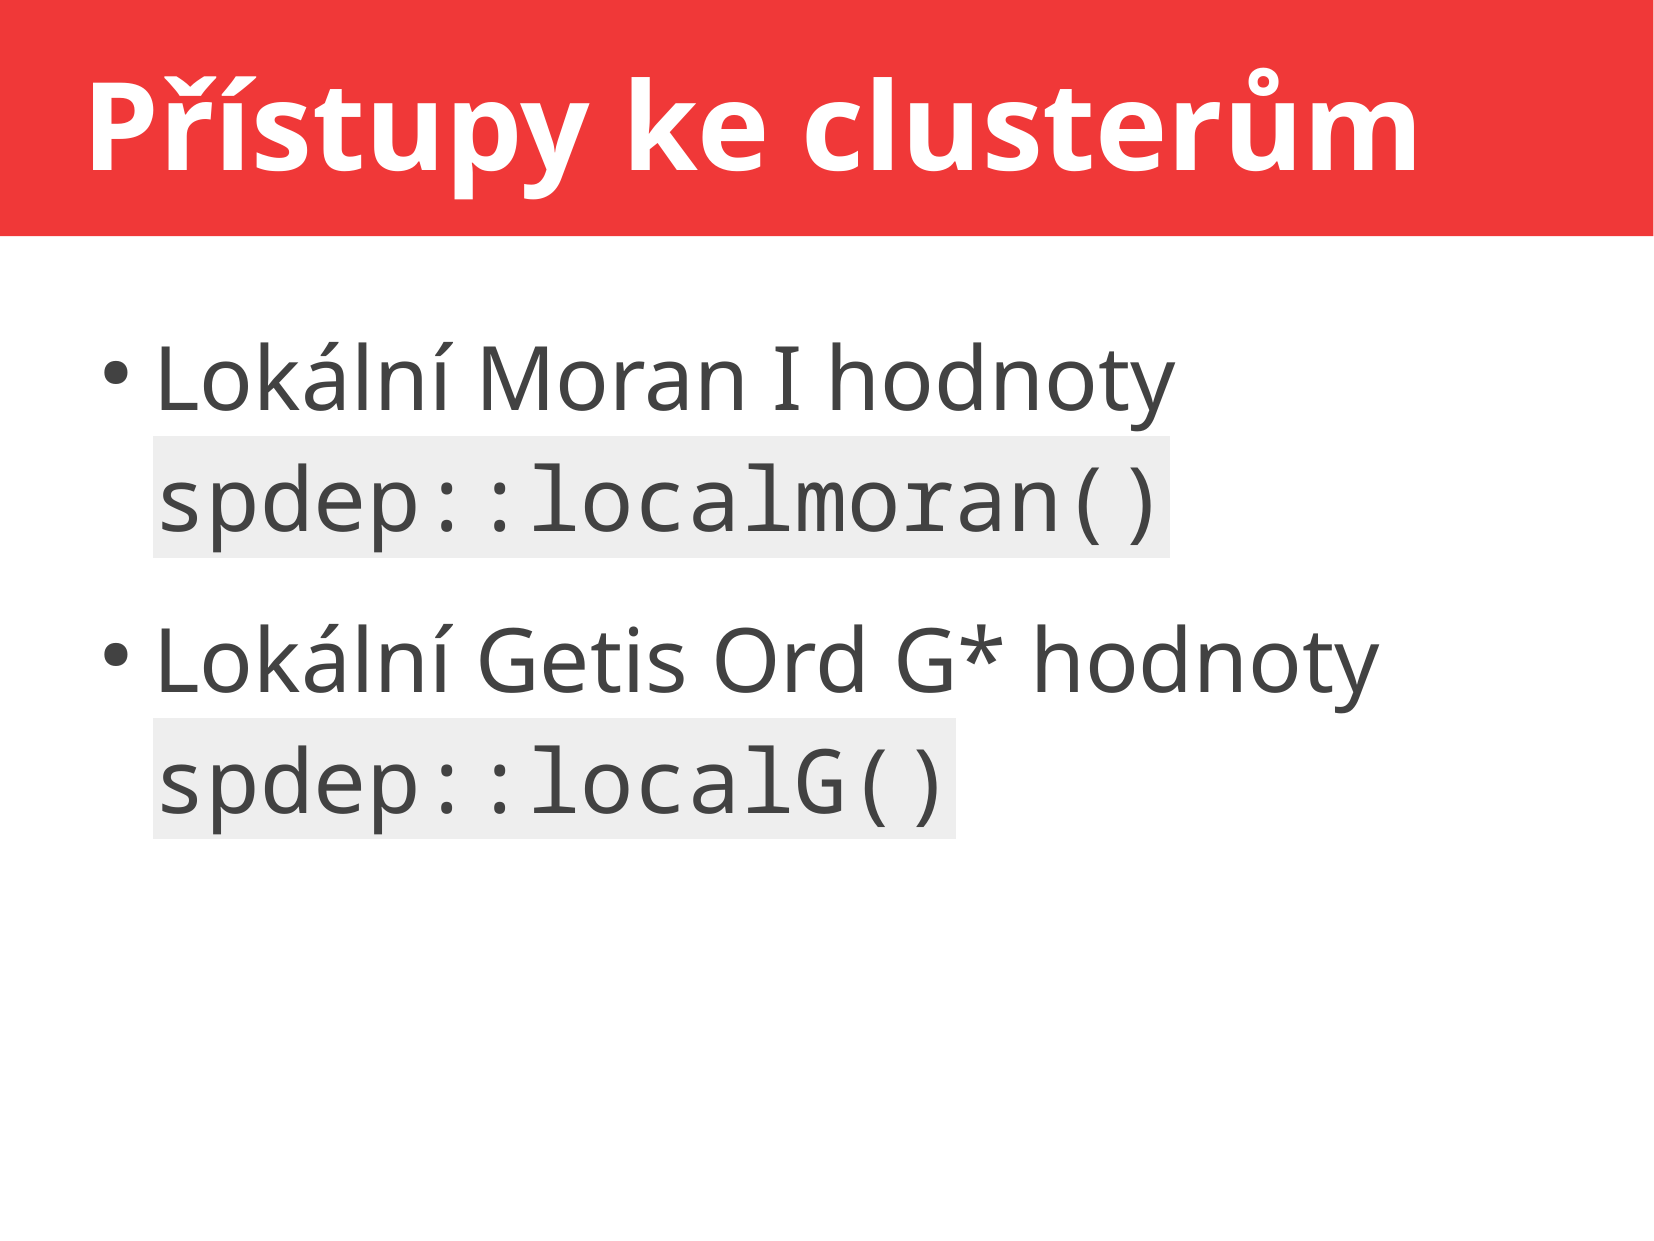

# Přístupy ke clusterům
Lokální Moran I hodnoty spdep::localmoran()
Lokální Getis Ord G* hodnoty spdep::localG()